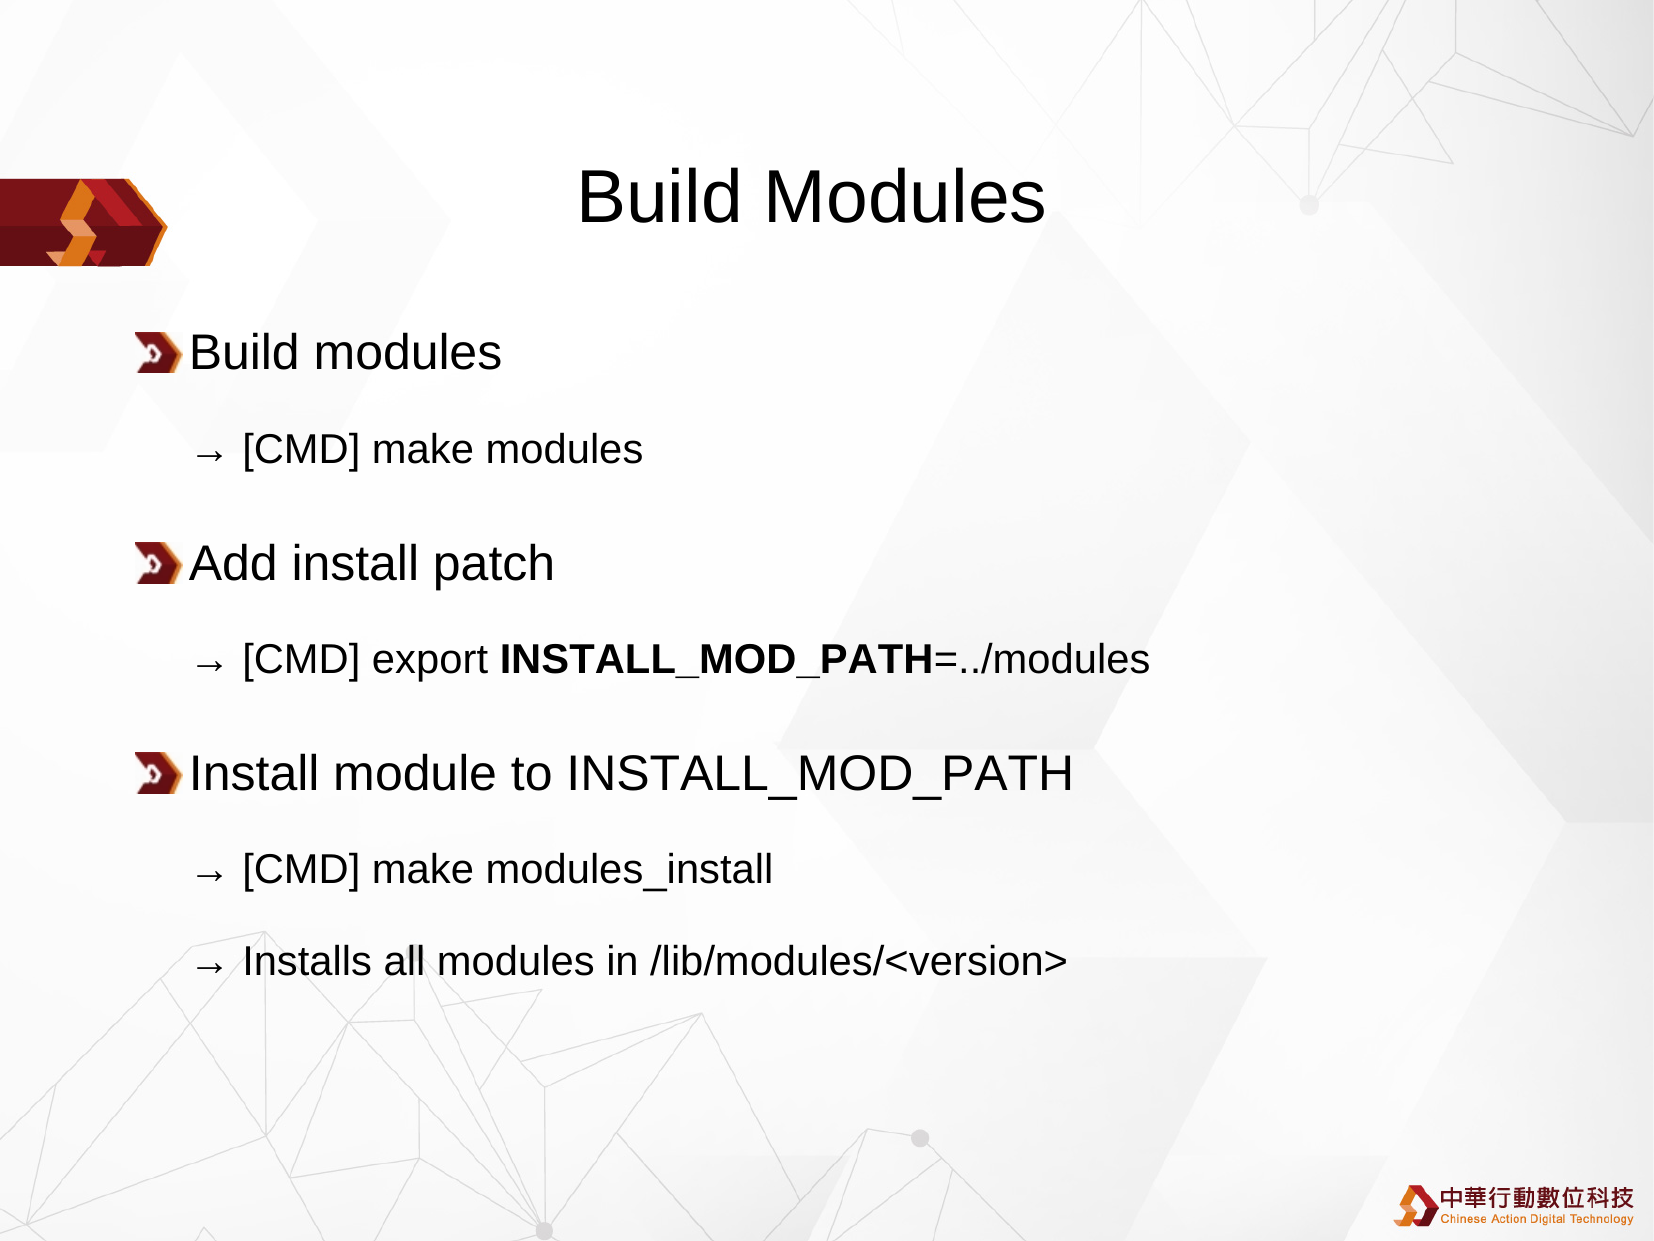

# Build Modules
Build modules
→ [CMD] make modules
Add install patch
→ [CMD] export INSTALL_MOD_PATH=../modules
Install module to INSTALL_MOD_PATH
→ [CMD] make modules_install
→ Installs all modules in /lib/modules/<version>